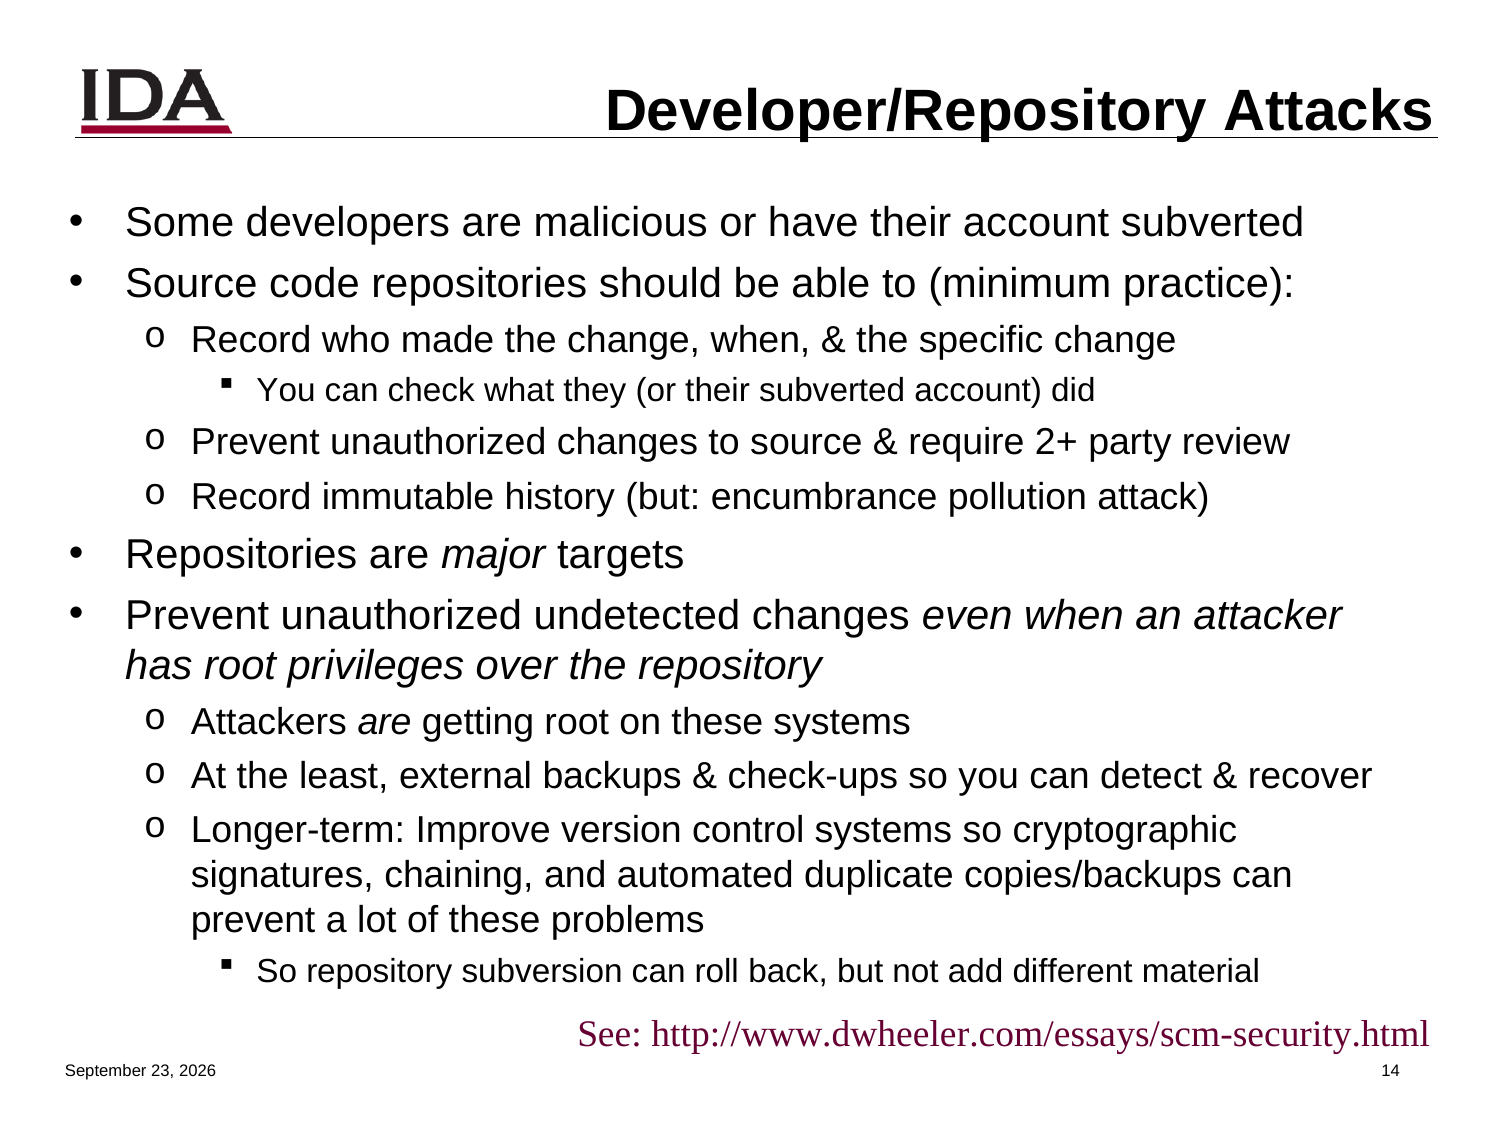

# Developer/Repository Attacks
Some developers are malicious or have their account subverted
Source code repositories should be able to (minimum practice):
Record who made the change, when, & the specific change
You can check what they (or their subverted account) did
Prevent unauthorized changes to source & require 2+ party review
Record immutable history (but: encumbrance pollution attack)
Repositories are major targets
Prevent unauthorized undetected changes even when an attacker has root privileges over the repository
Attackers are getting root on these systems
At the least, external backups & check-ups so you can detect & recover
Longer-term: Improve version control systems so cryptographic signatures, chaining, and automated duplicate copies/backups can prevent a lot of these problems
So repository subversion can roll back, but not add different material
See: http://www.dwheeler.com/essays/scm-security.html